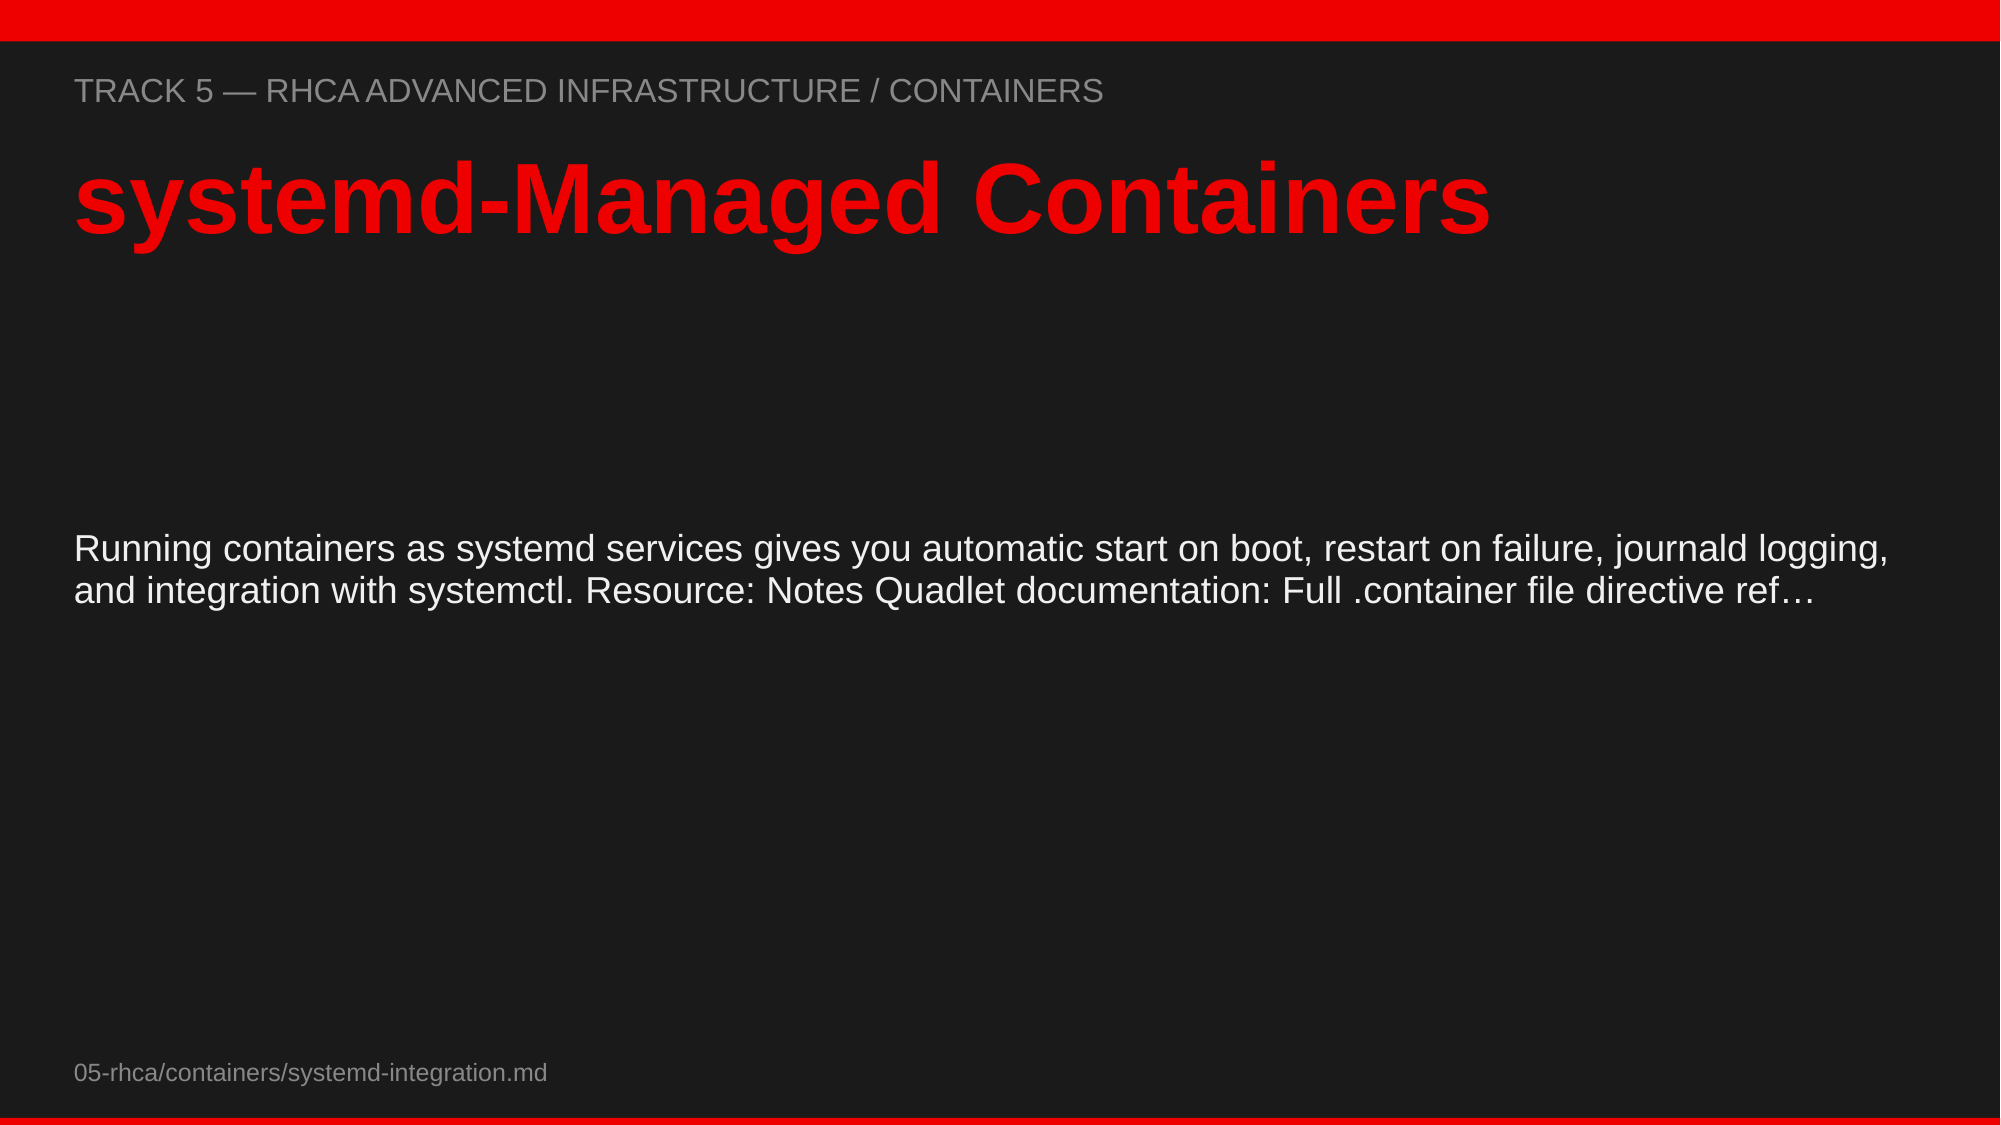

TRACK 5 — RHCA ADVANCED INFRASTRUCTURE / CONTAINERS
systemd-Managed Containers
Running containers as systemd services gives you automatic start on boot, restart on failure, journald logging, and integration with systemctl. Resource: Notes Quadlet documentation: Full .container file directive ref…
05-rhca/containers/systemd-integration.md